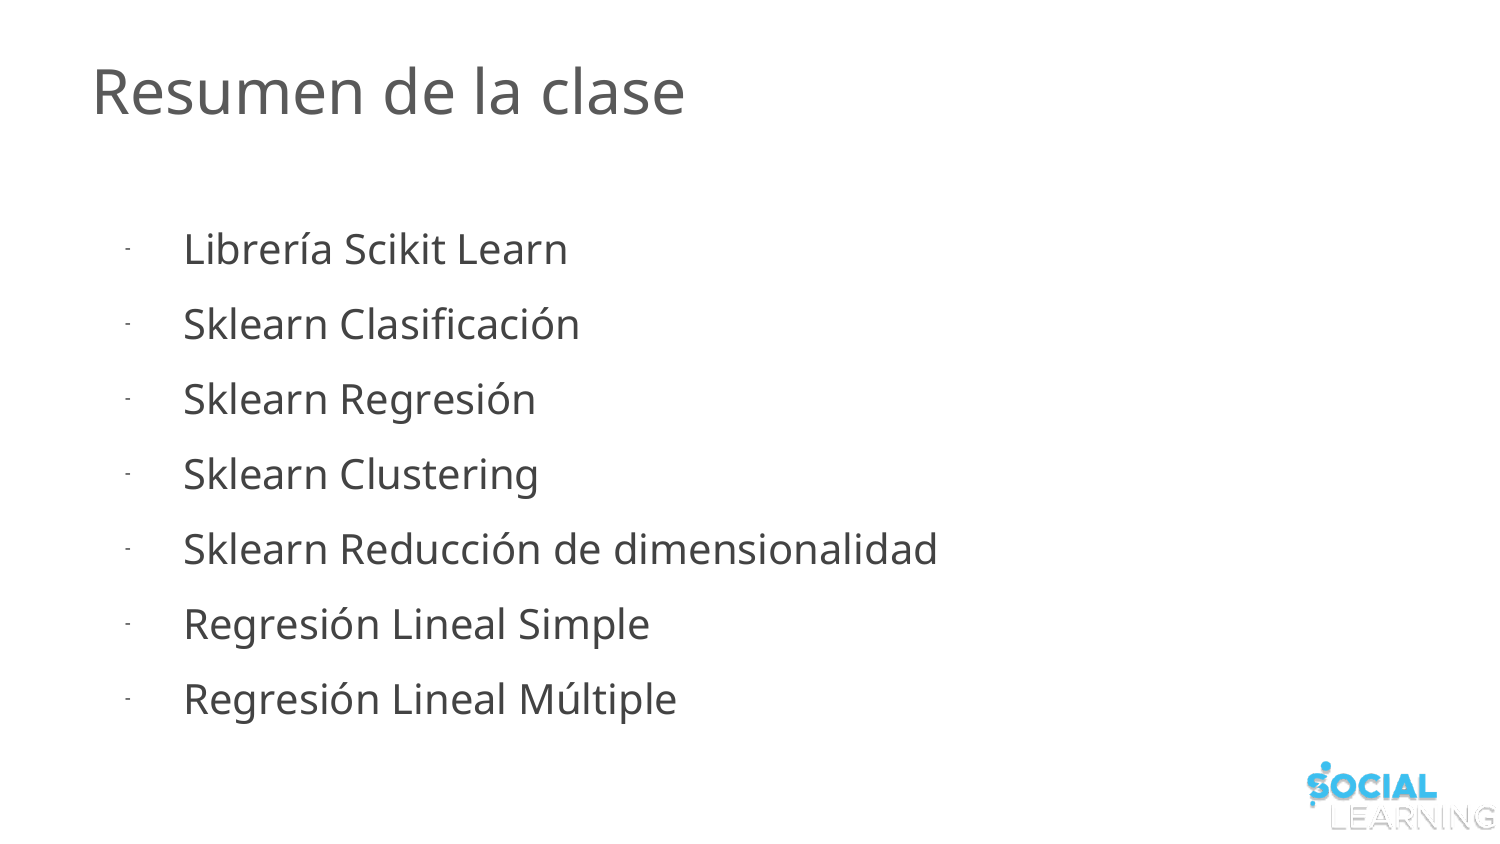

# Resumen de la clase
Librería Scikit Learn
Sklearn Clasificación
Sklearn Regresión
Sklearn Clustering
Sklearn Reducción de dimensionalidad
Regresión Lineal Simple
Regresión Lineal Múltiple